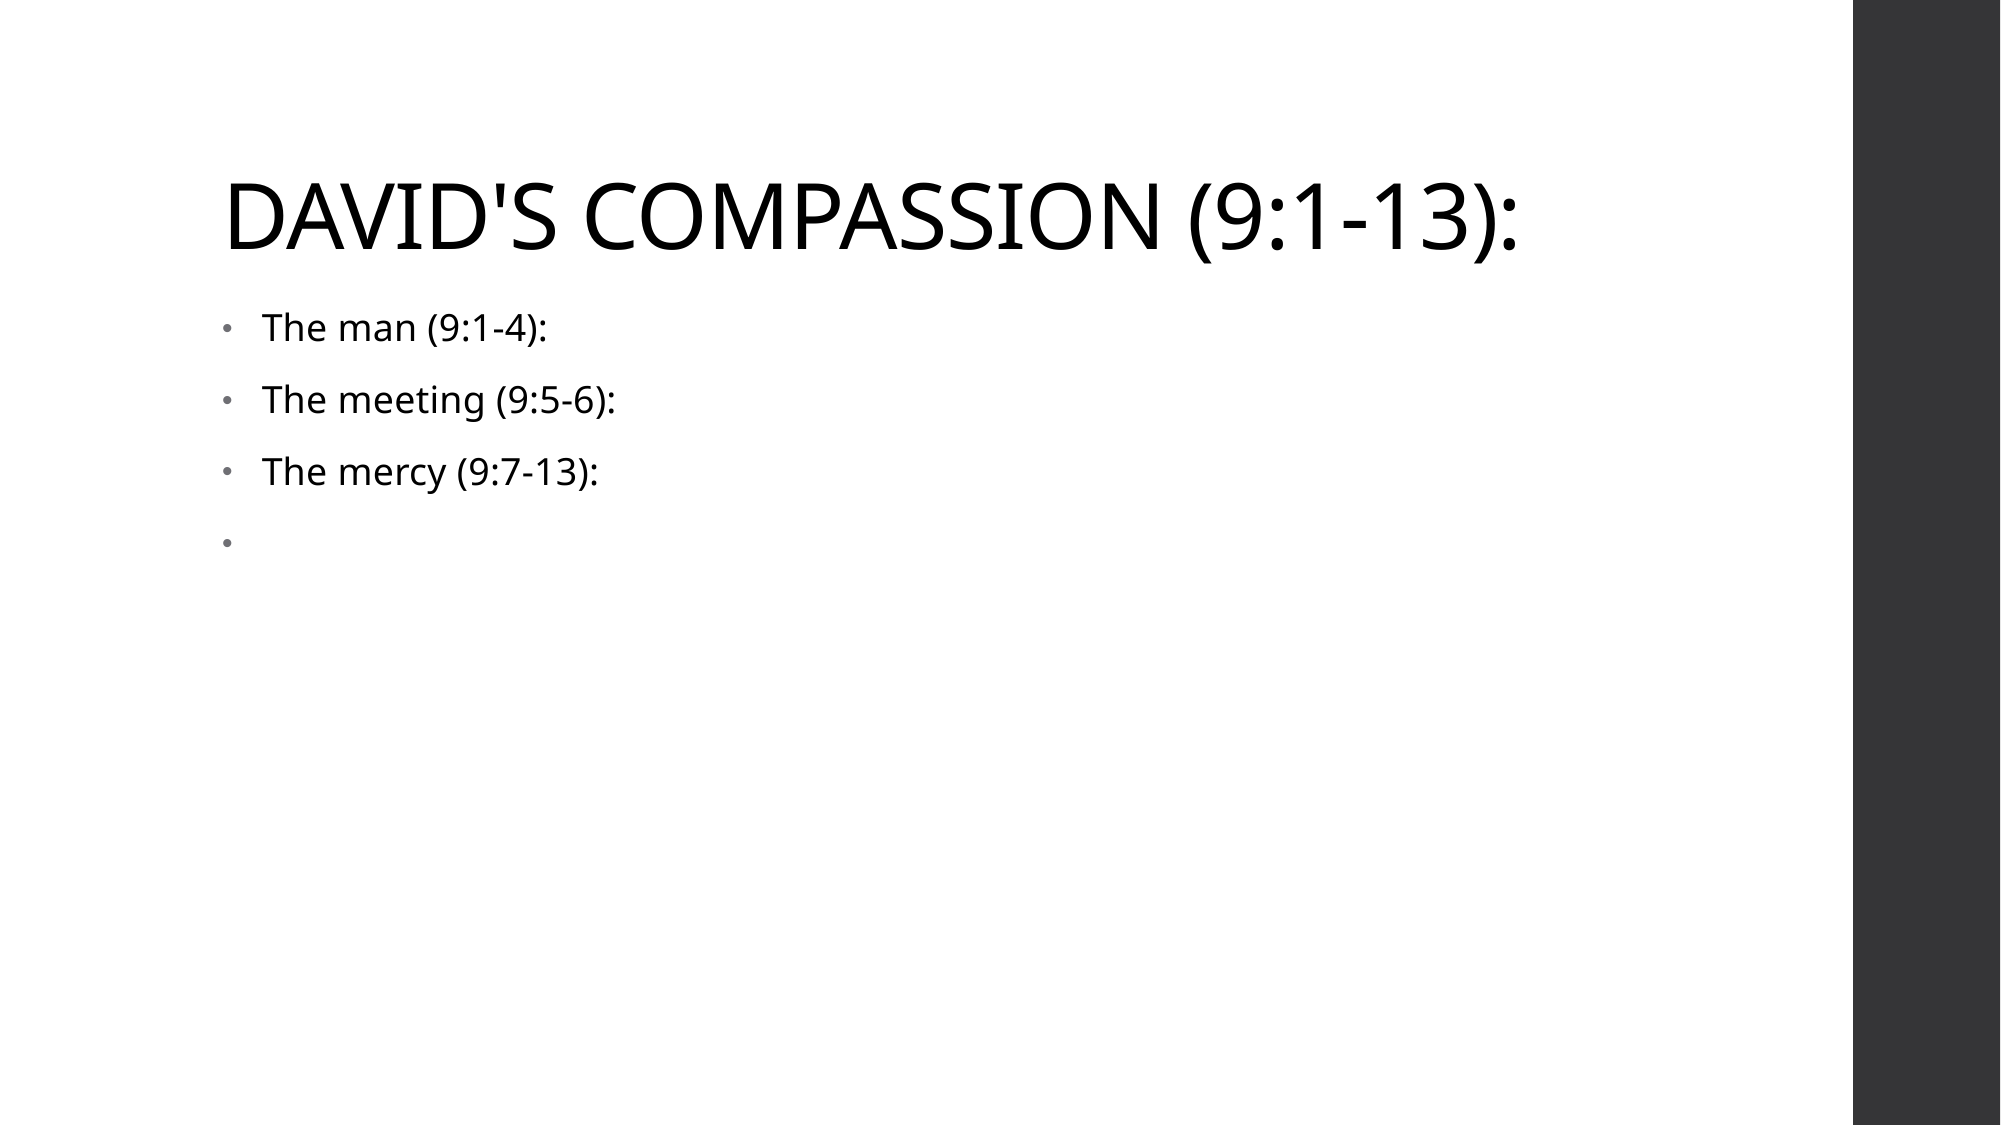

# DAVID'S COMPASSION (9:1-13):
 The man (9:1-4):
 The meeting (9:5-6):
 The mercy (9:7-13):